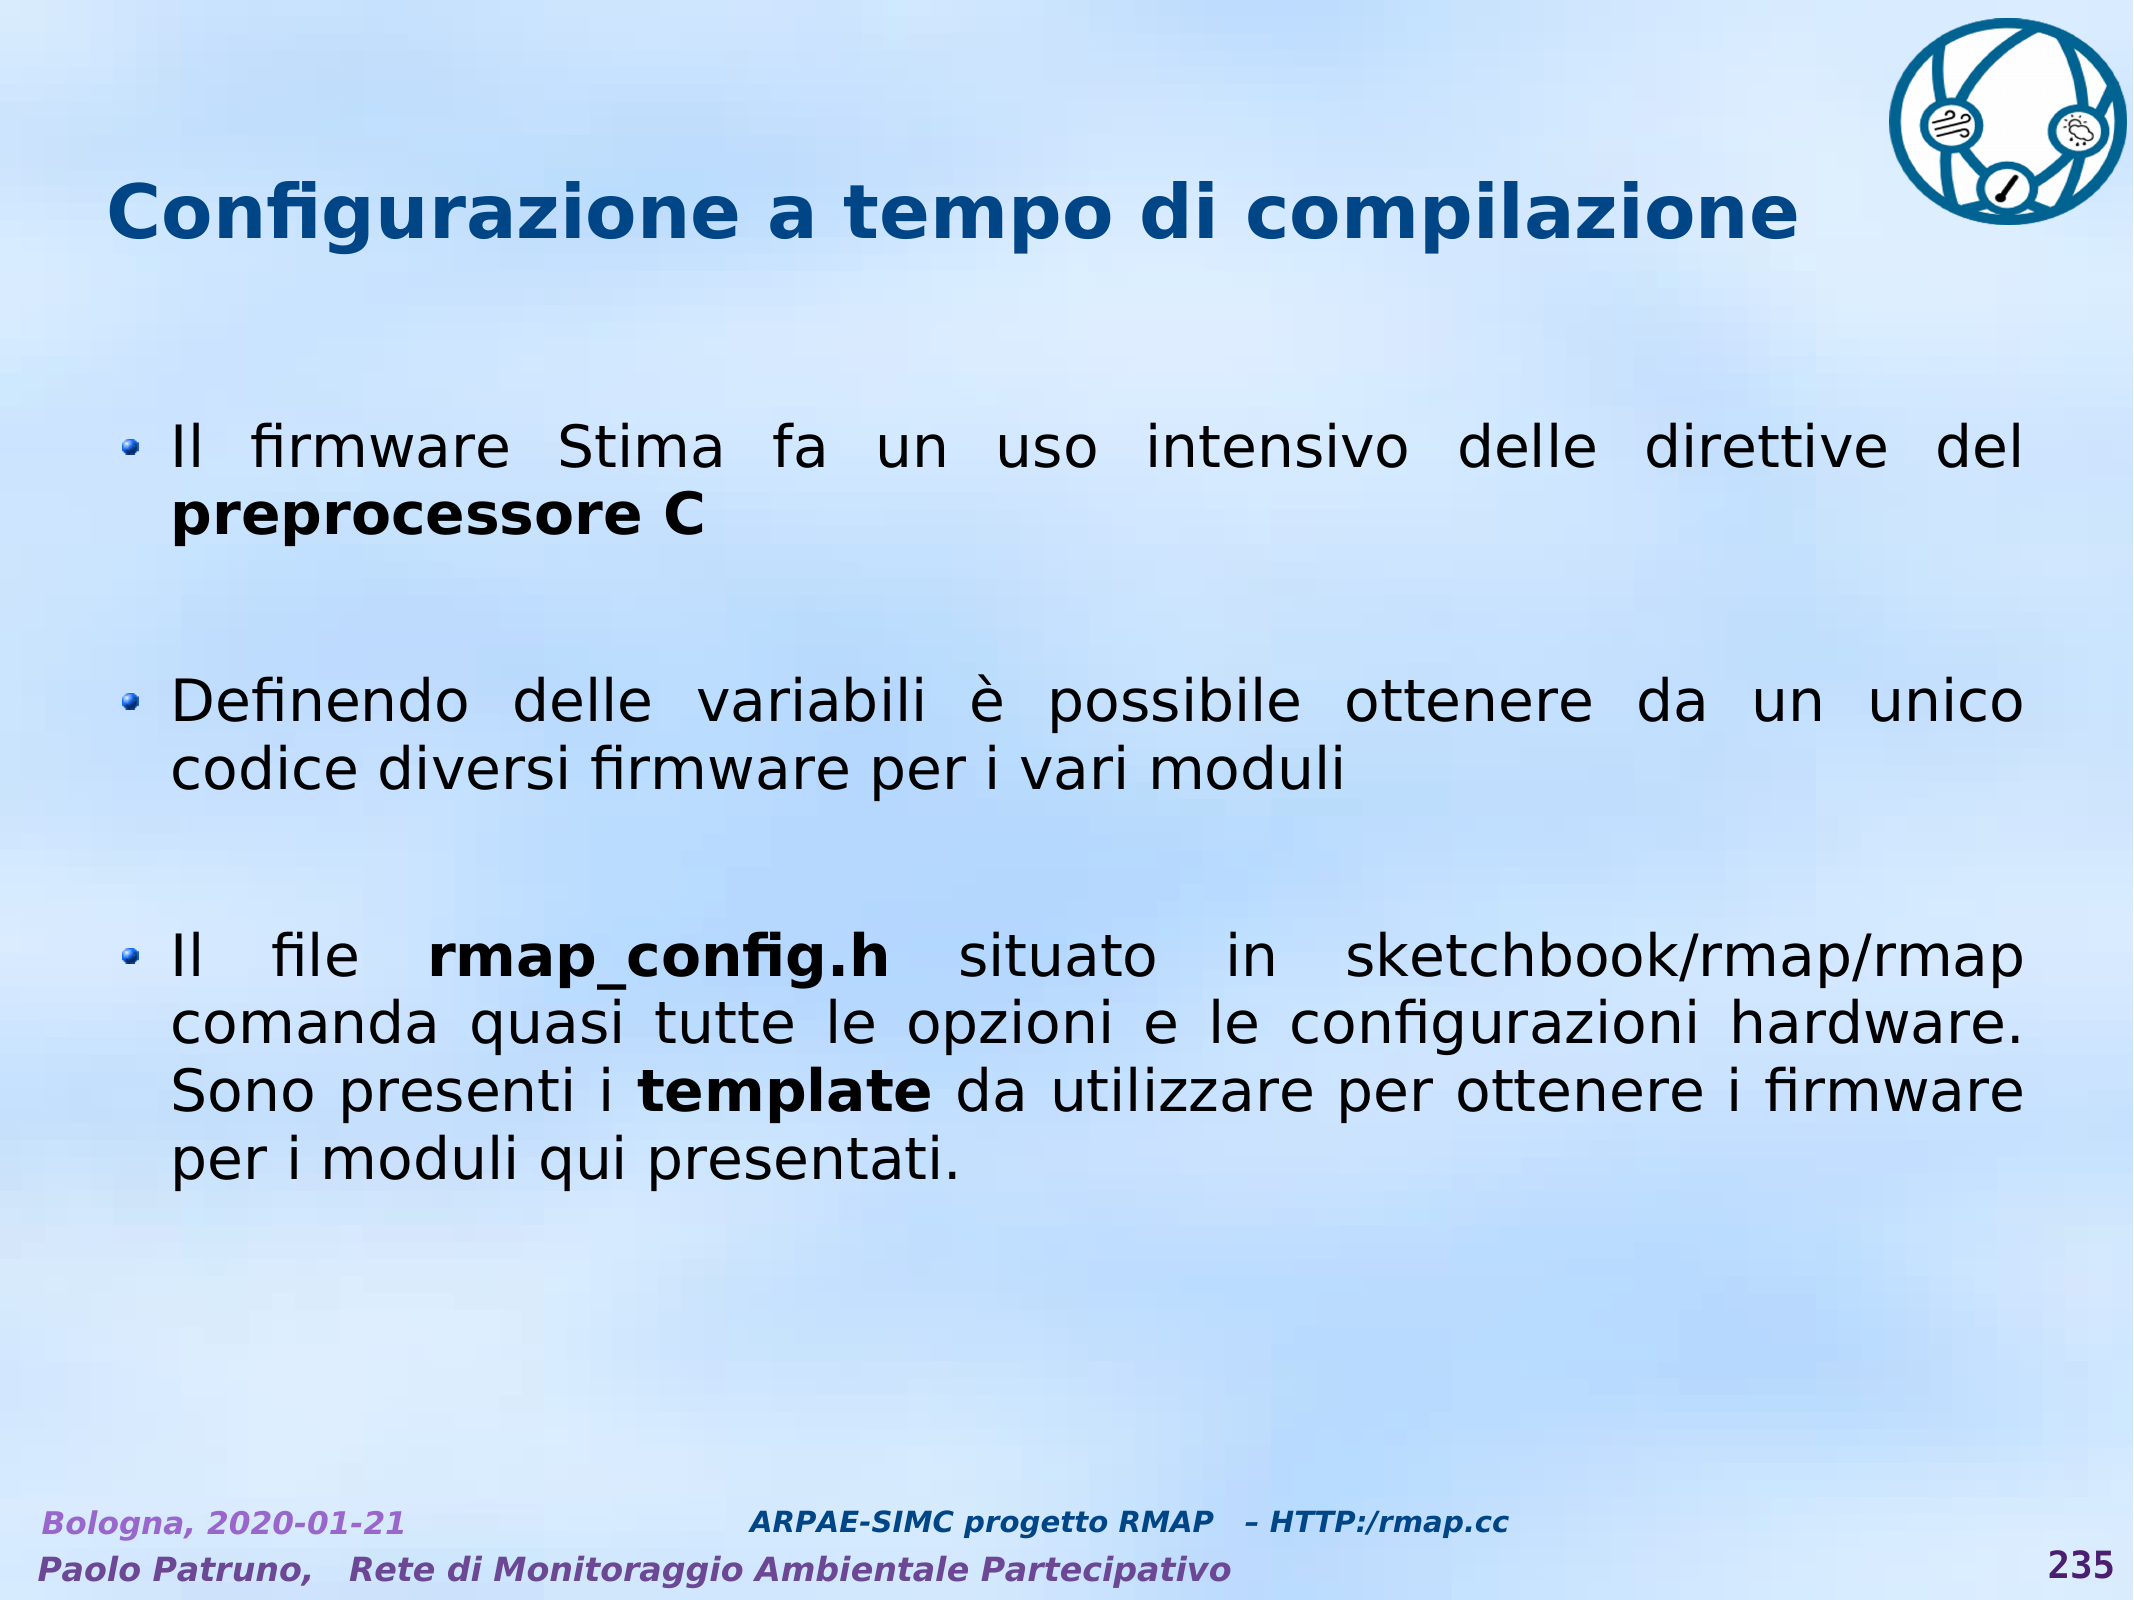

# Configurazione a tempo di compilazione
Il firmware Stima fa un uso intensivo delle direttive del preprocessore C
Definendo delle variabili è possibile ottenere da un unico codice diversi firmware per i vari moduli
Il file rmap_config.h situato in sketchbook/rmap/rmap comanda quasi tutte le opzioni e le configurazioni hardware. Sono presenti i template da utilizzare per ottenere i firmware per i moduli qui presentati.